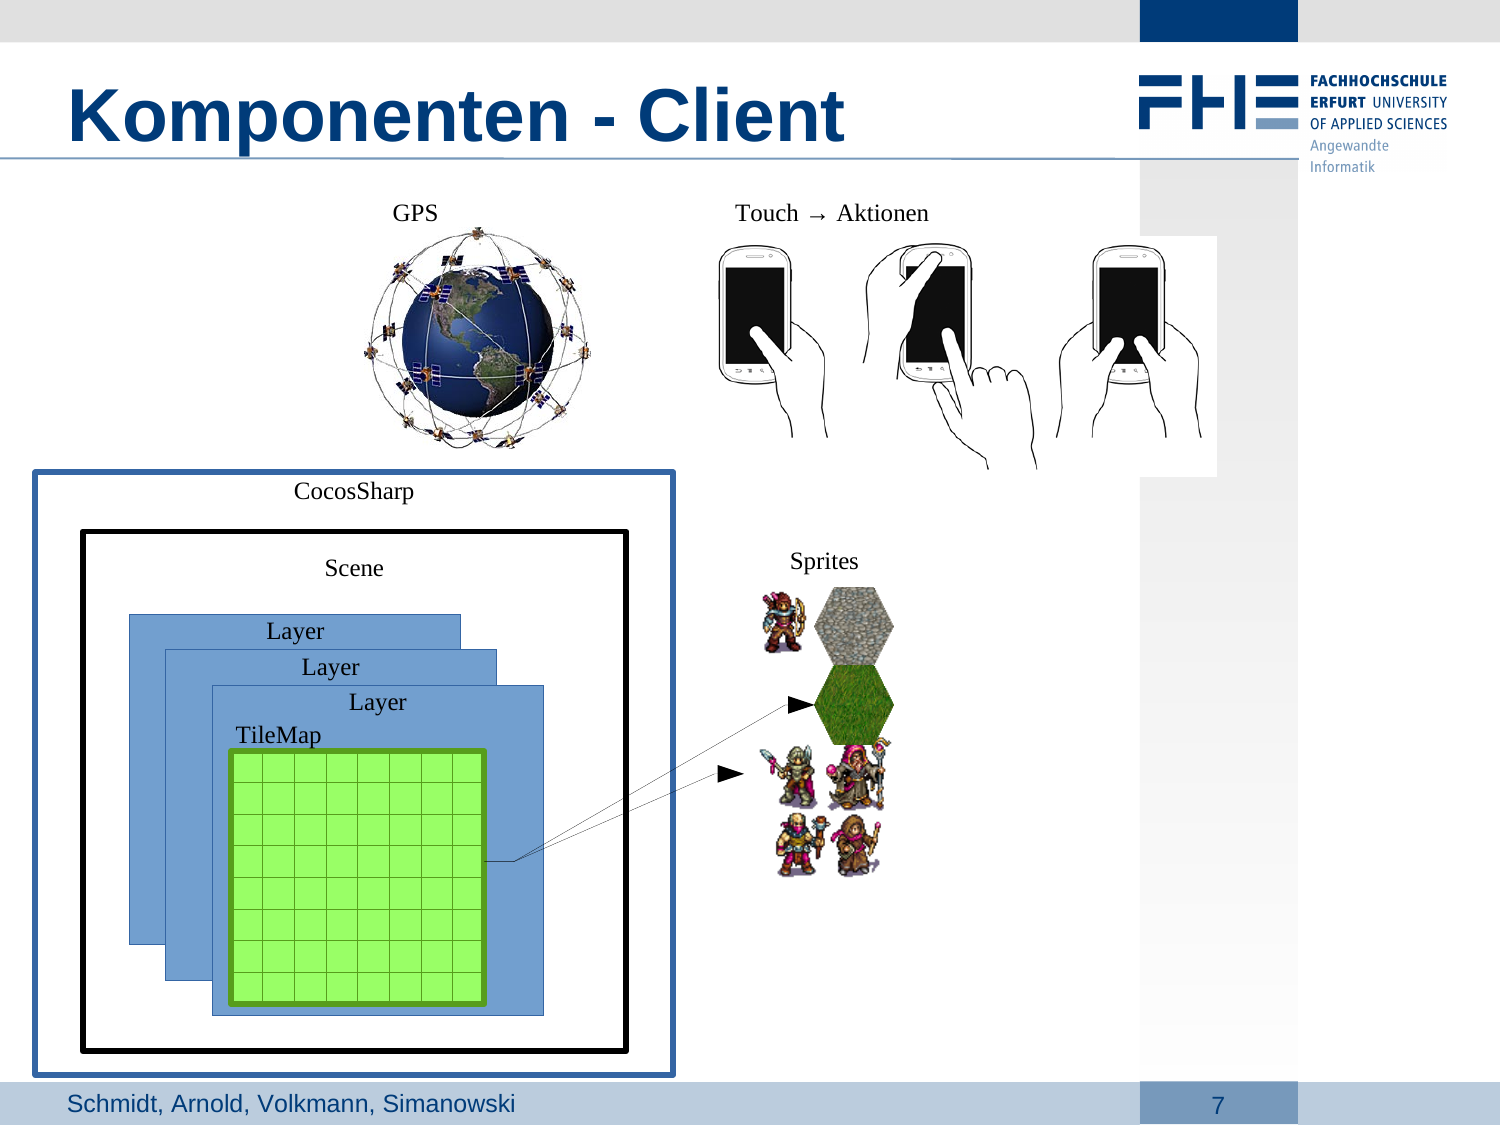

# Komponenten - Client
GPS
Touch → Aktionen
CocosSharp
Scene
Sprites
Layer
Layer
Layer
TileMap